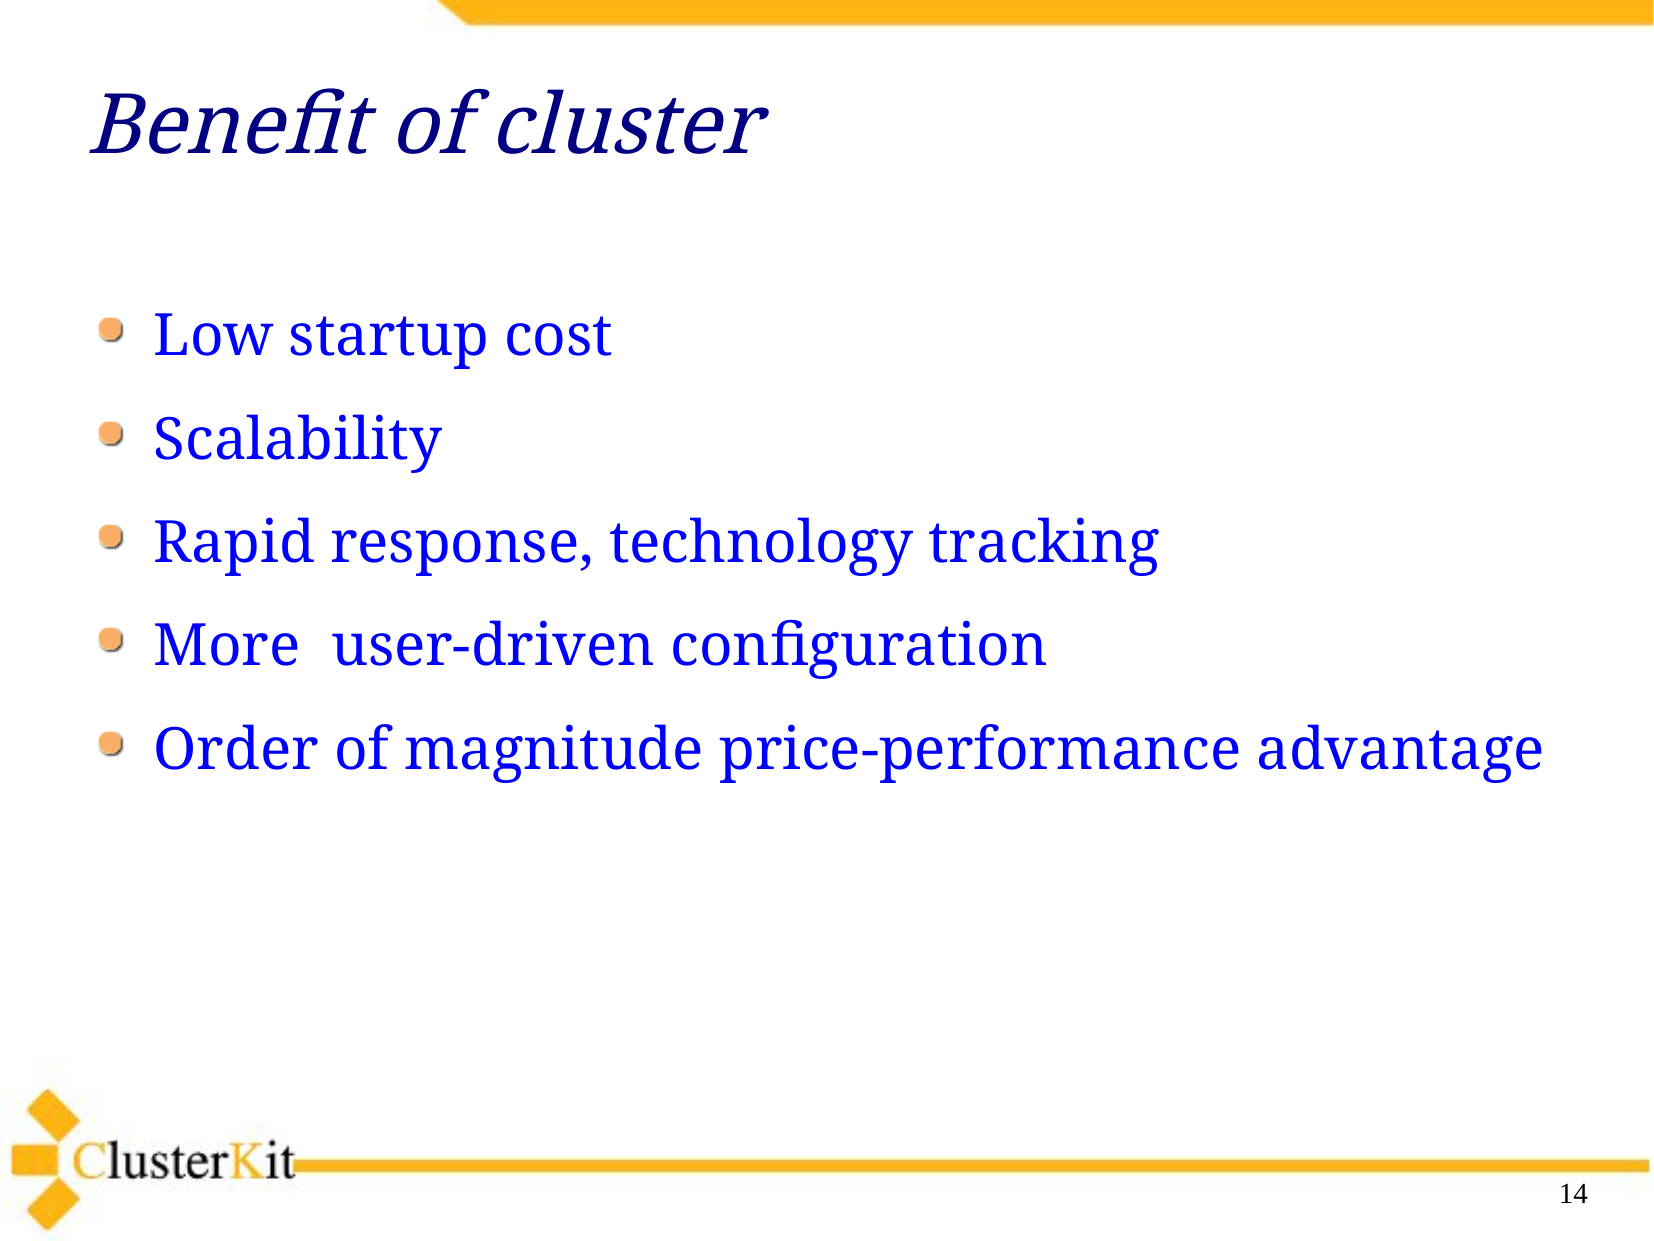

# Benefit of cluster
Low startup cost
Scalability
Rapid response, technology tracking
More user-driven configuration
Order of magnitude price-performance advantage
14